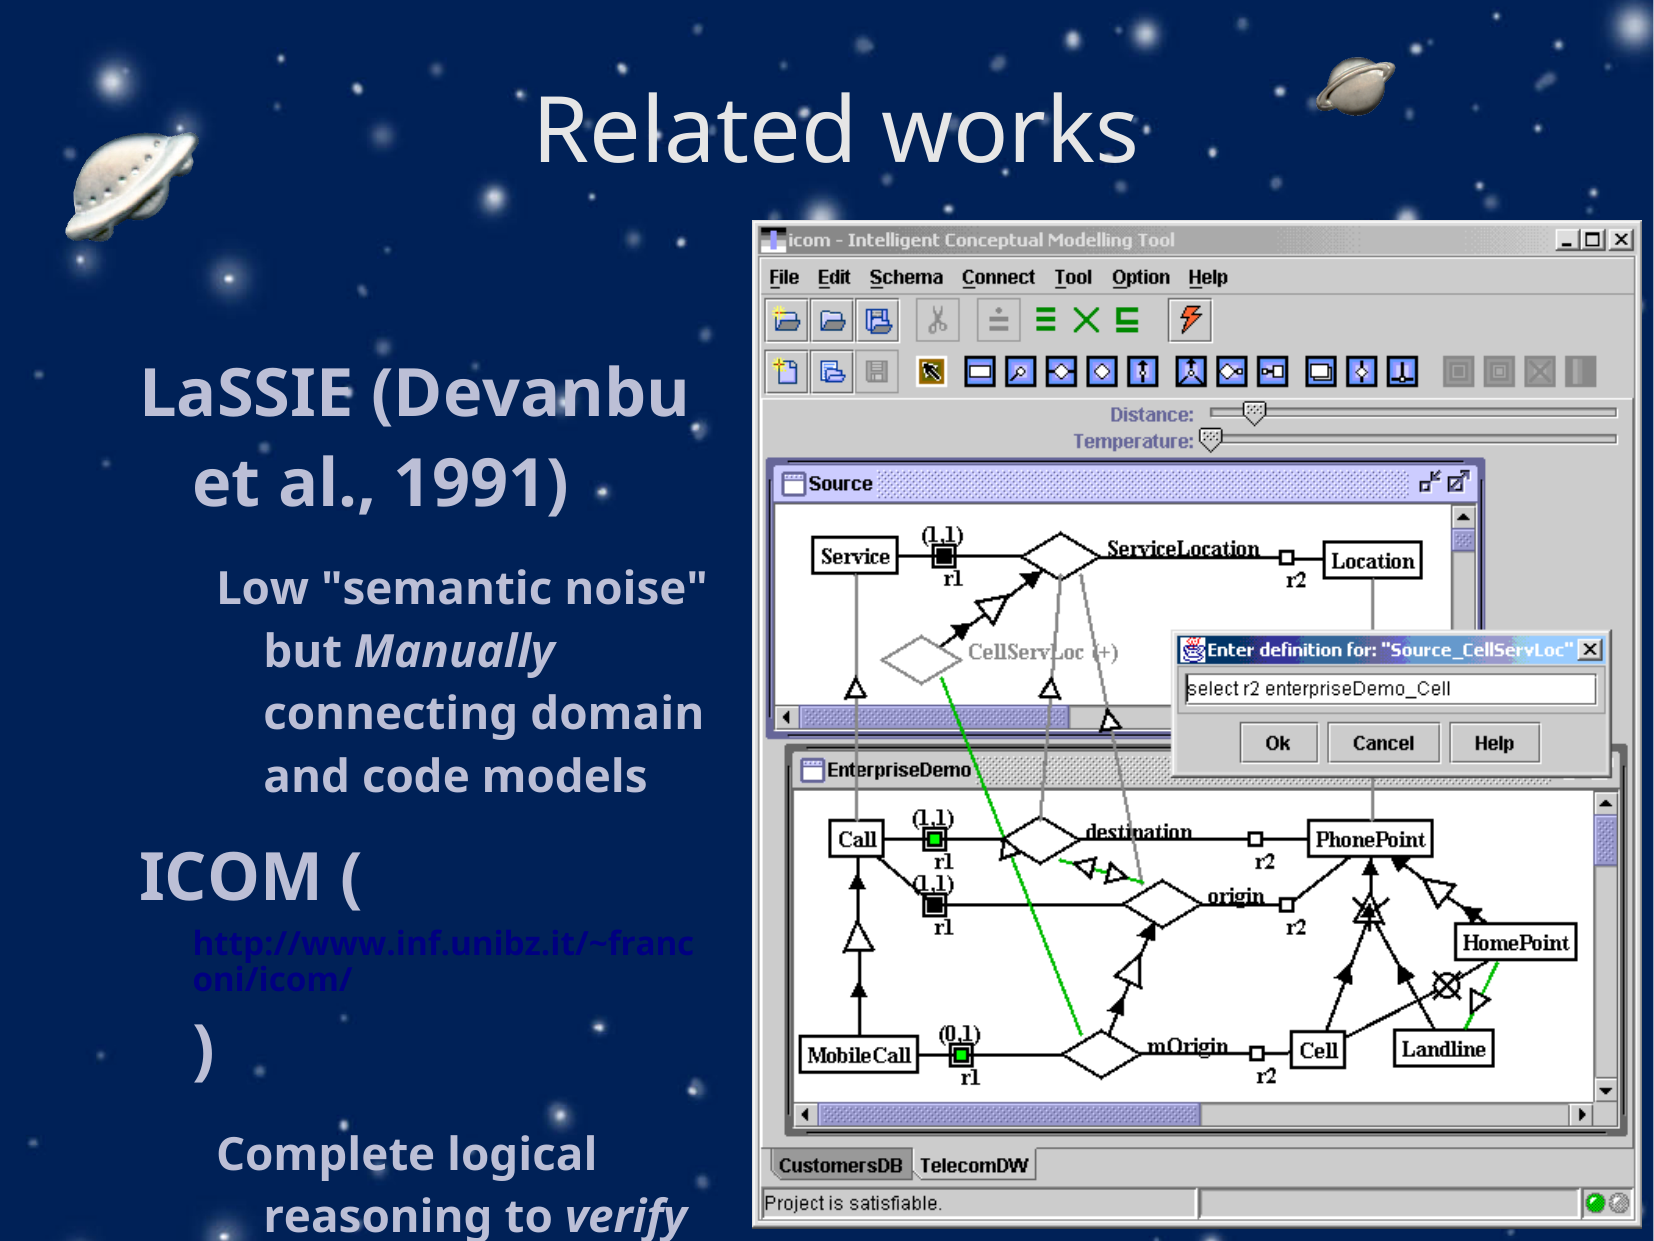

# Related works
LaSSIE (Devanbu et al., 1991)
Low "semantic noise" but Manually connecting domain and code models
ICOM (http://www.inf.unibz.it/~franconi/icom/)
Complete logical reasoning to verify the specification, infer implicit facts, devise stricter constraints, and manifest any inconsistency.